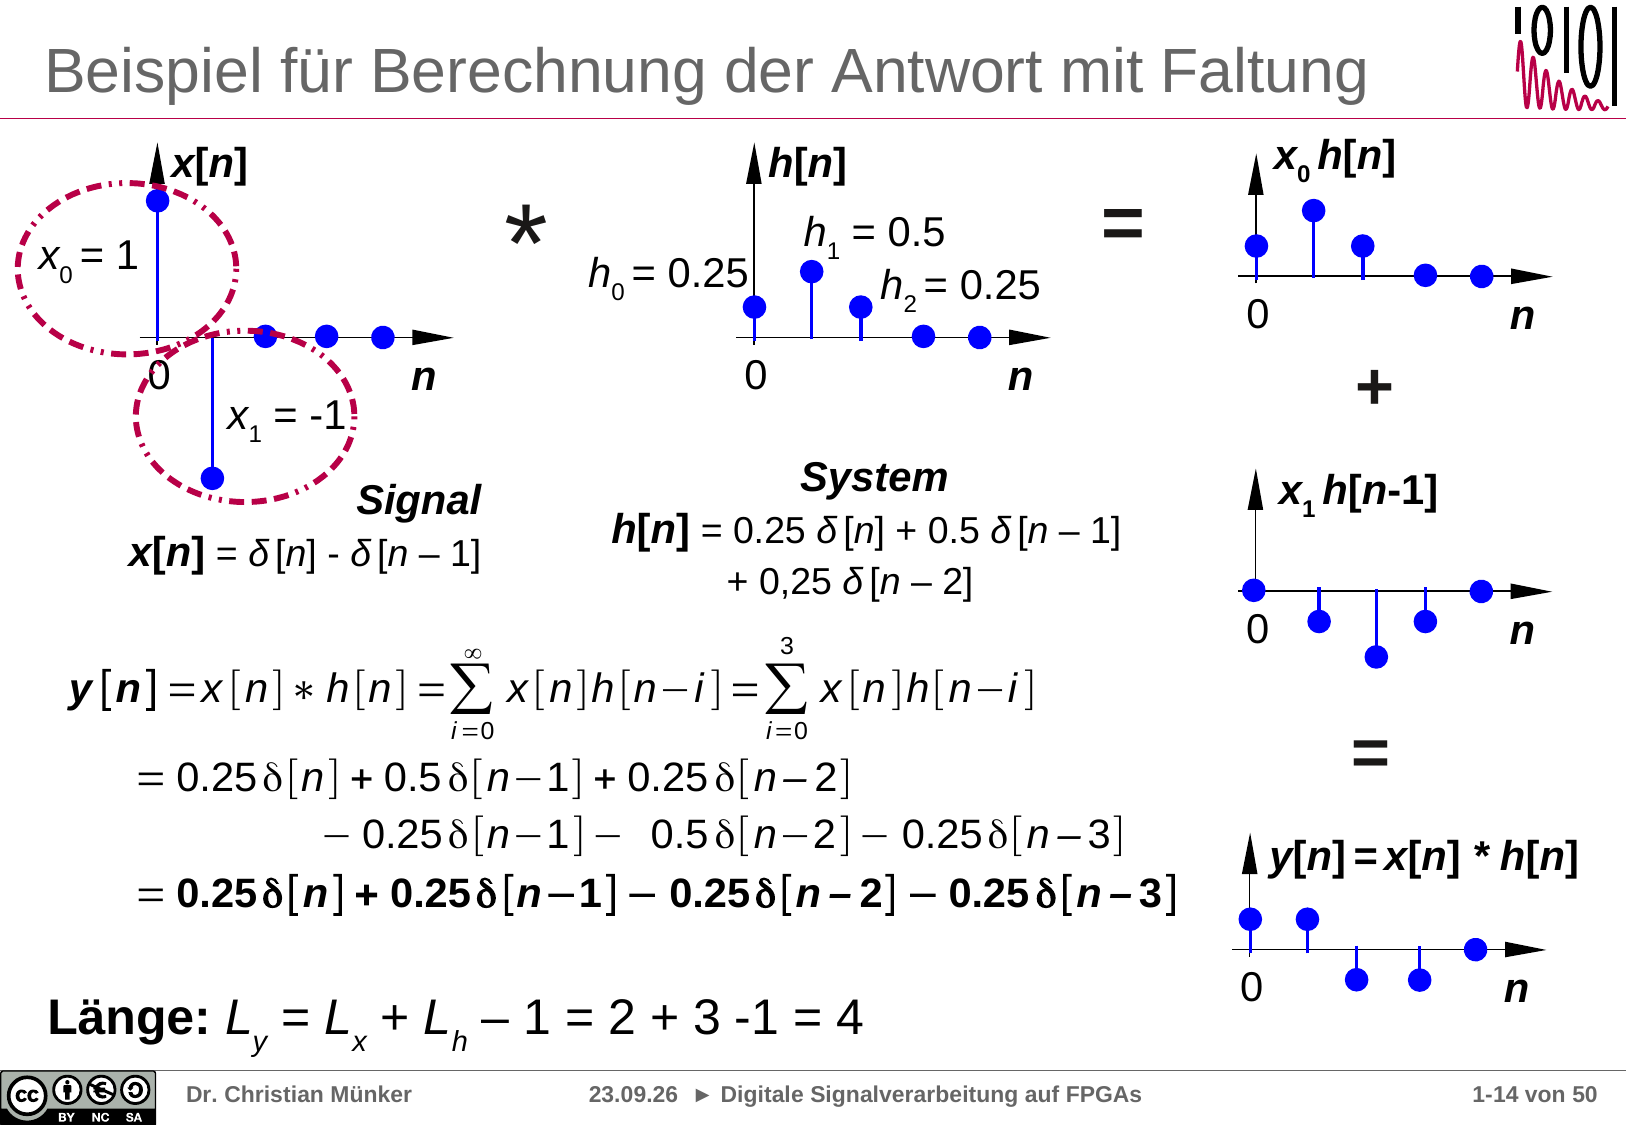

# Beispiel für Berechnung der Antwort mit Faltung
x0 h[n]
0
n
x[n]
x0 = 1
0
n
x1 = -1
h[n]
h1 = 0.5
h0 = 0.25
h2 = 0.25
0
n
*
=
+
Signal
x[n] = δ [n] - δ [n – 1]
System
h[n] = 0.25 δ [n] + 0.5 δ [n – 1]
 + 0,25 δ [n – 2]
x1 h[n-1]
0
n
=
y[n] = x[n] * h[n]
0
n
Länge: Ly = Lx + Lh – 1 = 2 + 3 -1 = 4